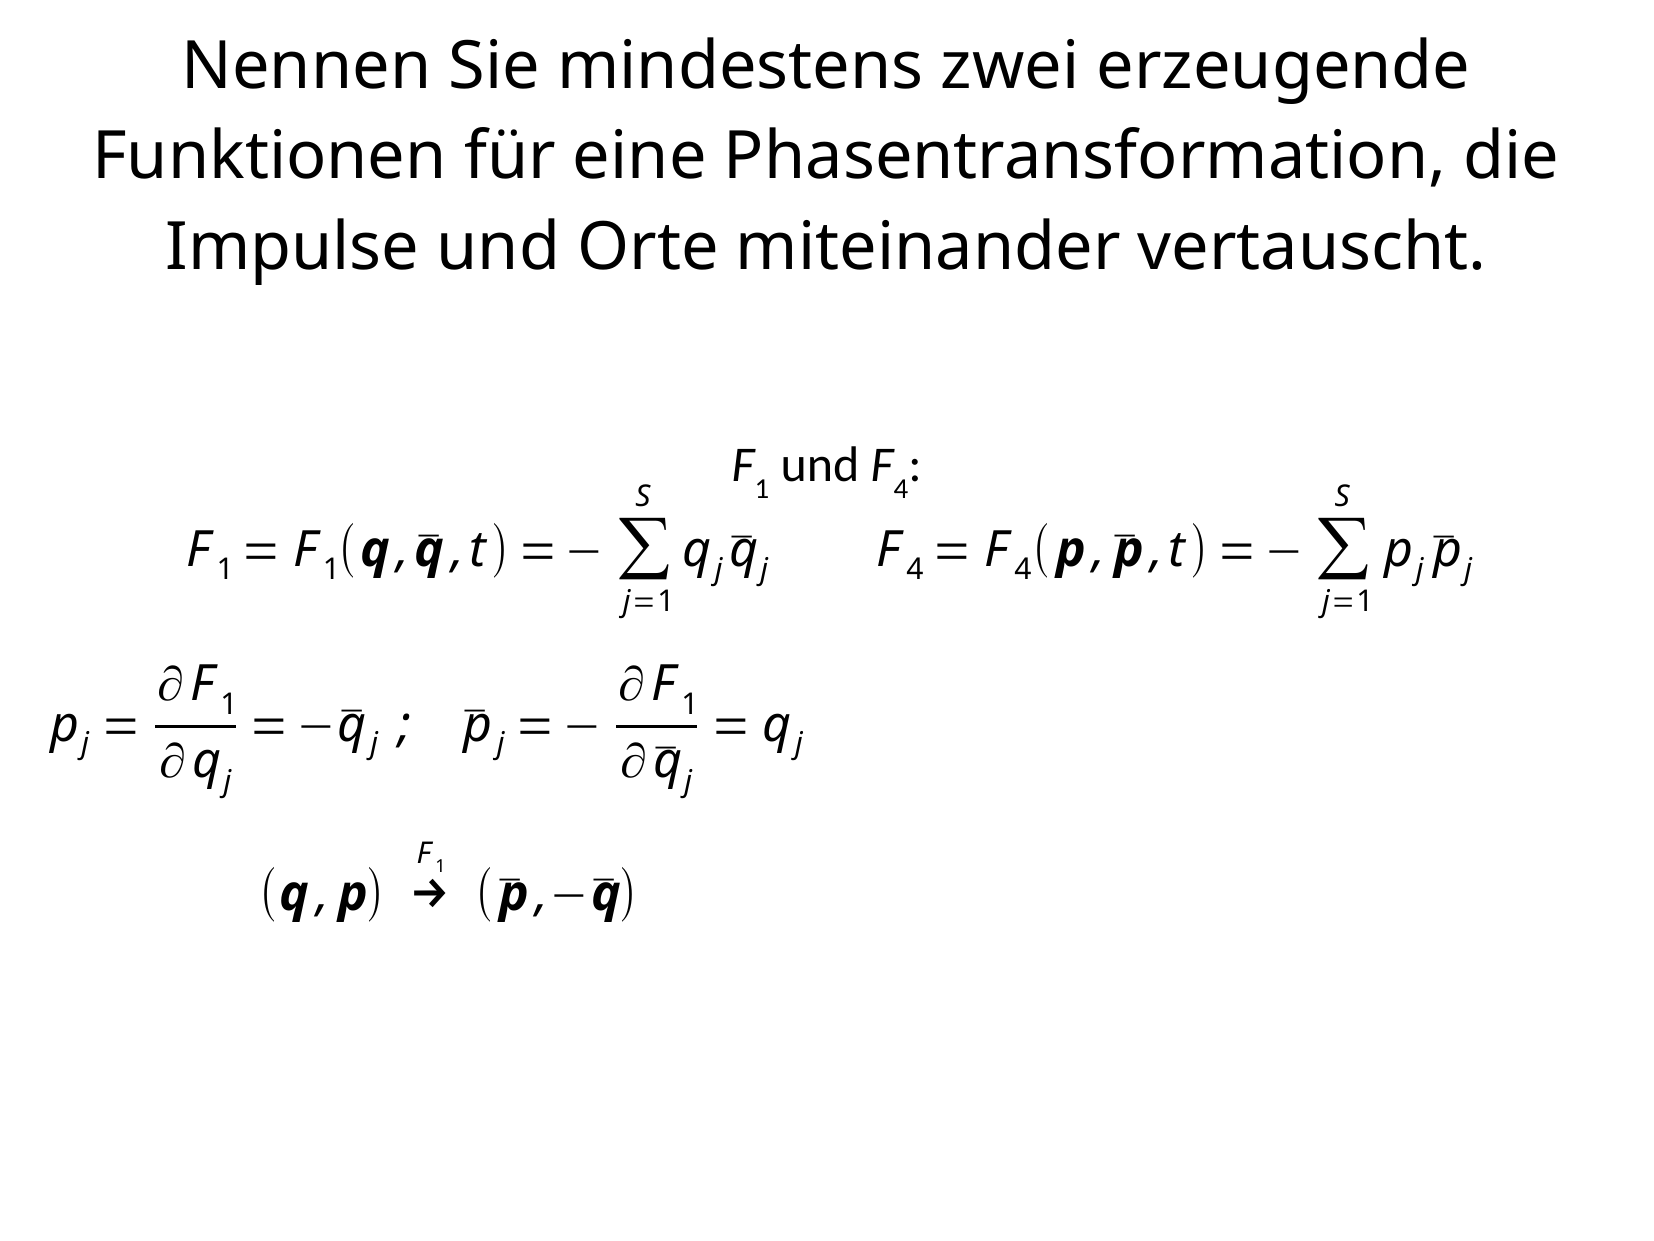

# Nennen Sie mindestens zwei erzeugende Funktionen für eine Phasentransformation, die Impulse und Orte miteinander vertauscht.
F1 und F4: